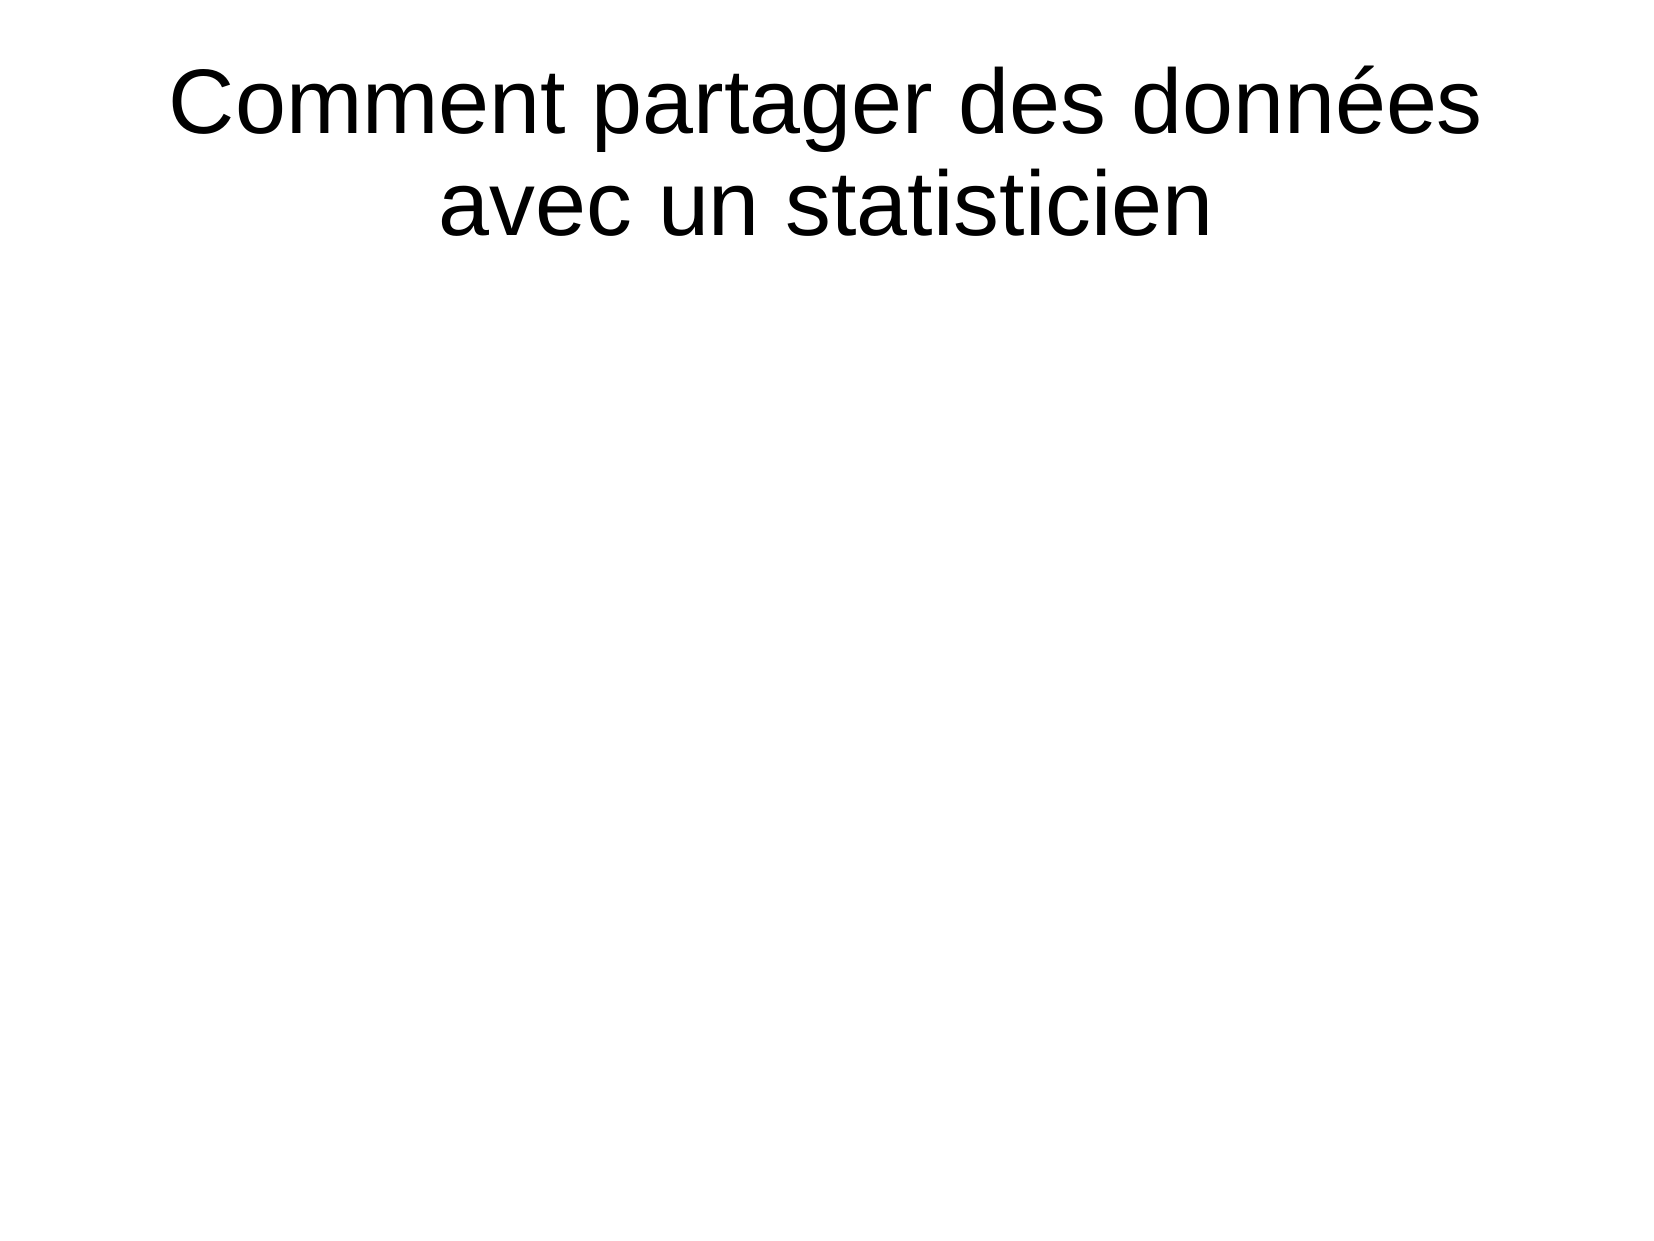

# Comment partager des données avec un statisticien